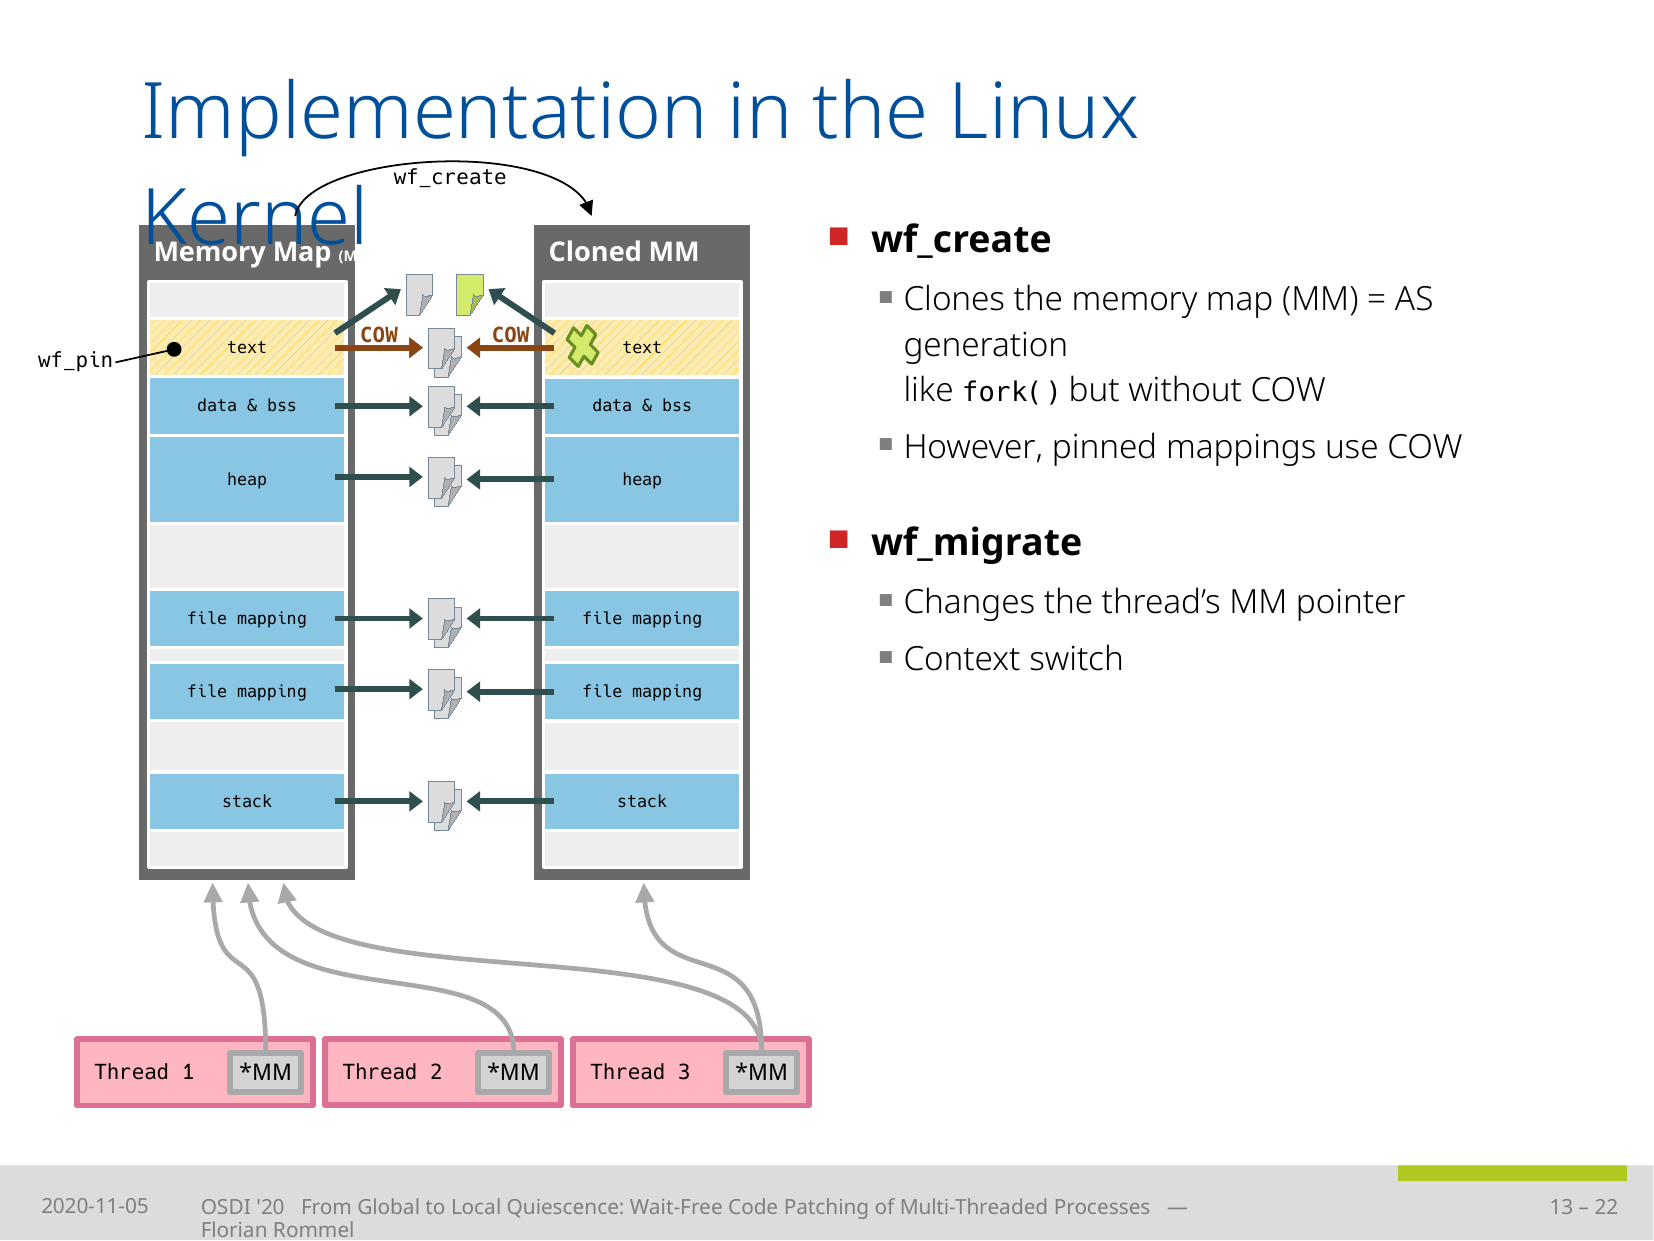

# Implementation in the Linux Kernel
wf_create
wf_create
Clones the memory map (MM) = AS generation
like fork() but without COW
However, pinned mappings use COW
wf_migrate
Changes the thread’s MM pointer
Context switch
Memory Map (MM)
Cloned MM
text
data & bss
heap
file mapping
stack
file mapping
text
data & bss
heap
file mapping
stack
file mapping
wf_pin
COW
COW
Thread 1
Thread 2
Thread 3
*MM
*MM
*MM
13